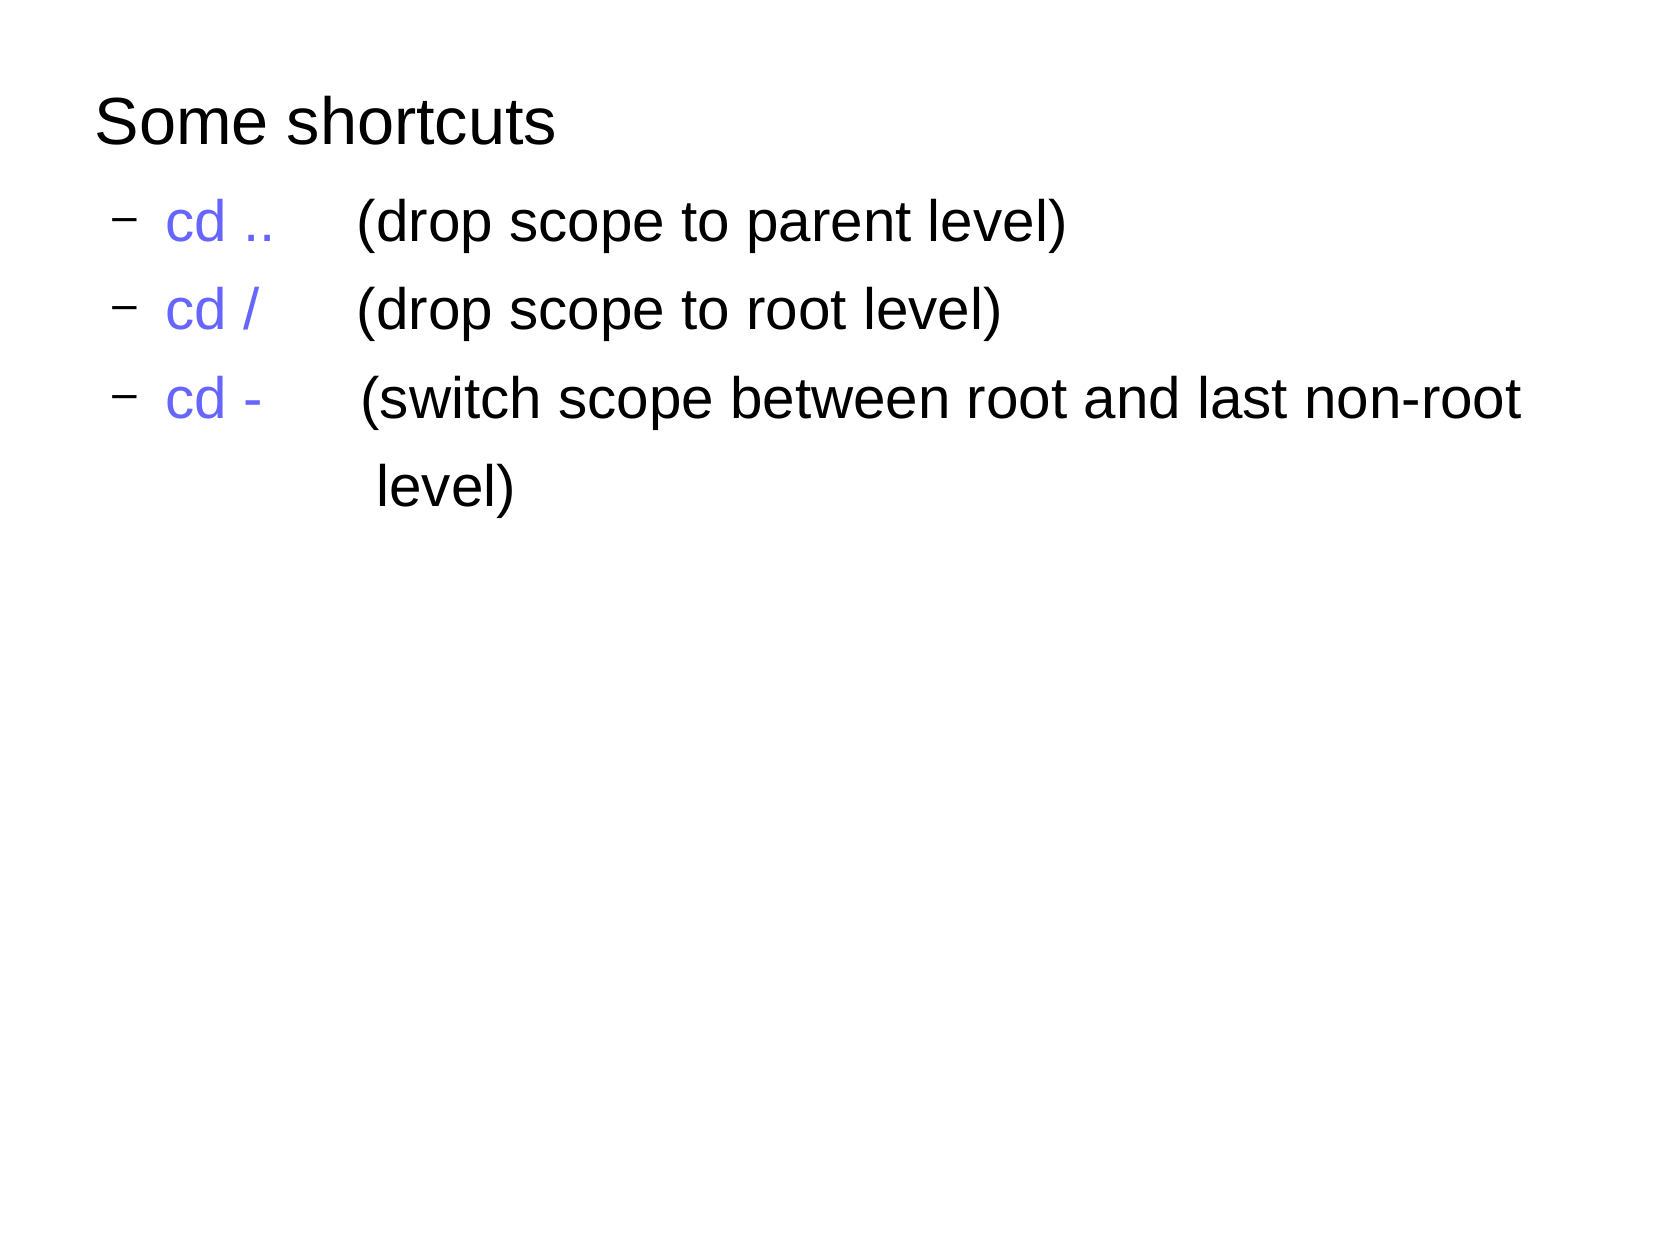

# Some shortcuts
cd .. (drop scope to parent level)
cd / (drop scope to root level)
cd - (switch scope between root and last non-root
 level)